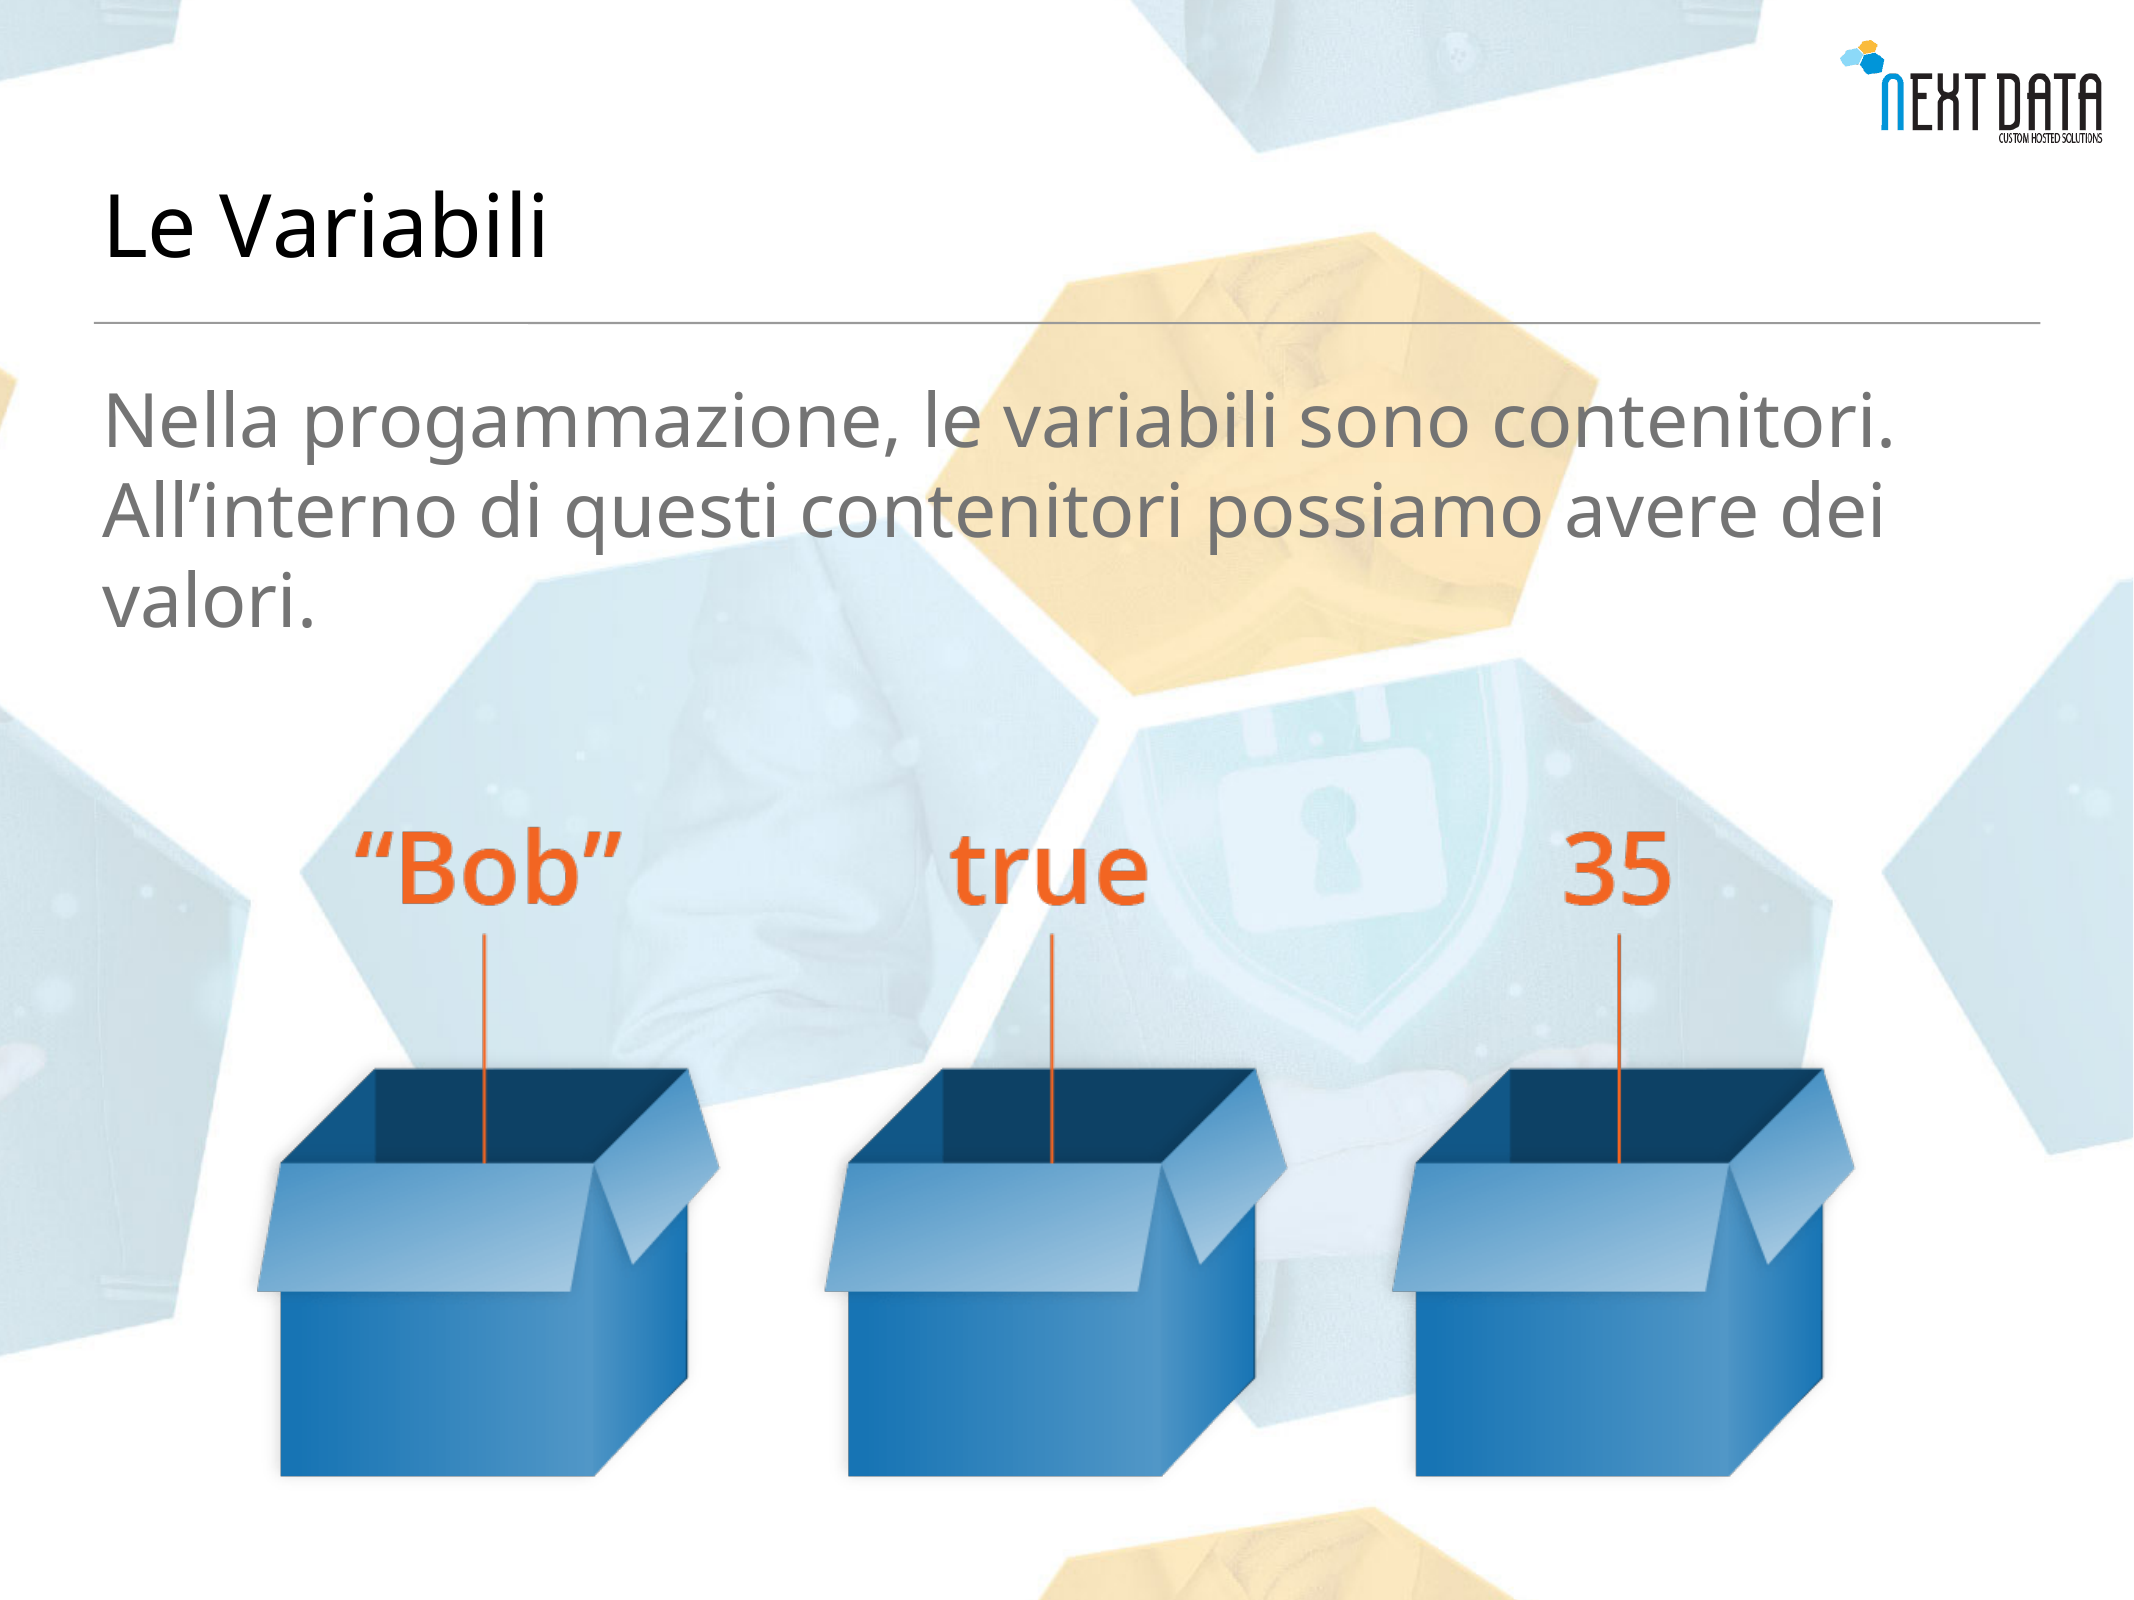

Le Variabili
Nella progammazione, le variabili sono contenitori. All’interno di questi contenitori possiamo avere dei valori.